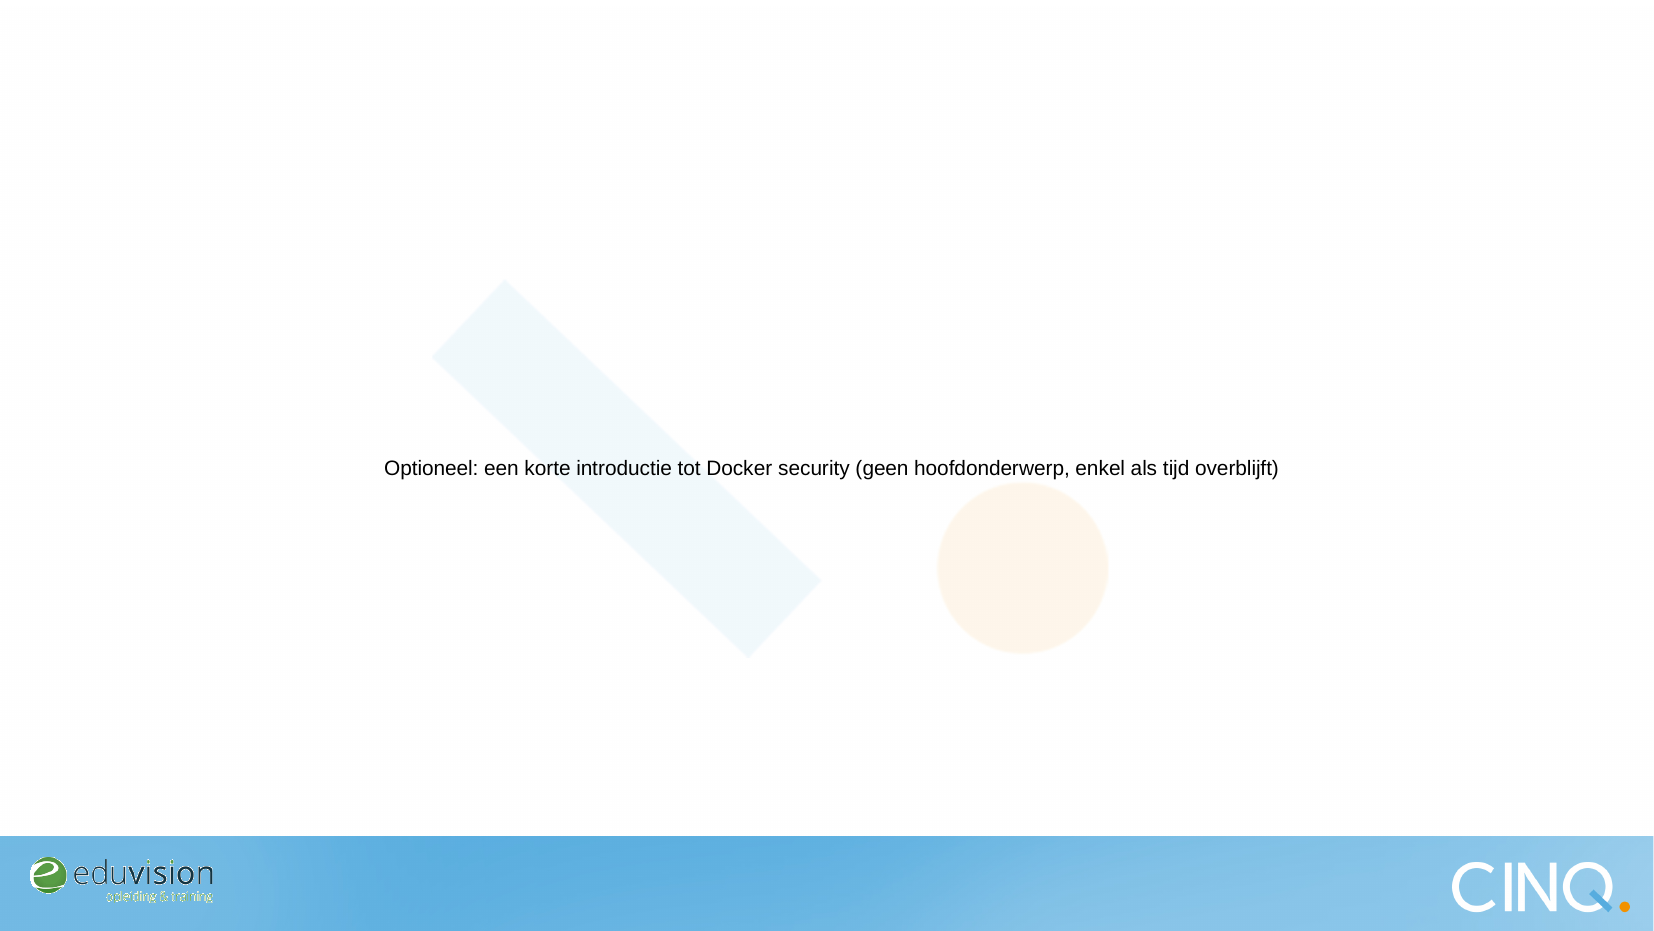

Optioneel: een korte introductie tot Docker security (geen hoofdonderwerp, enkel als tijd overblijft)